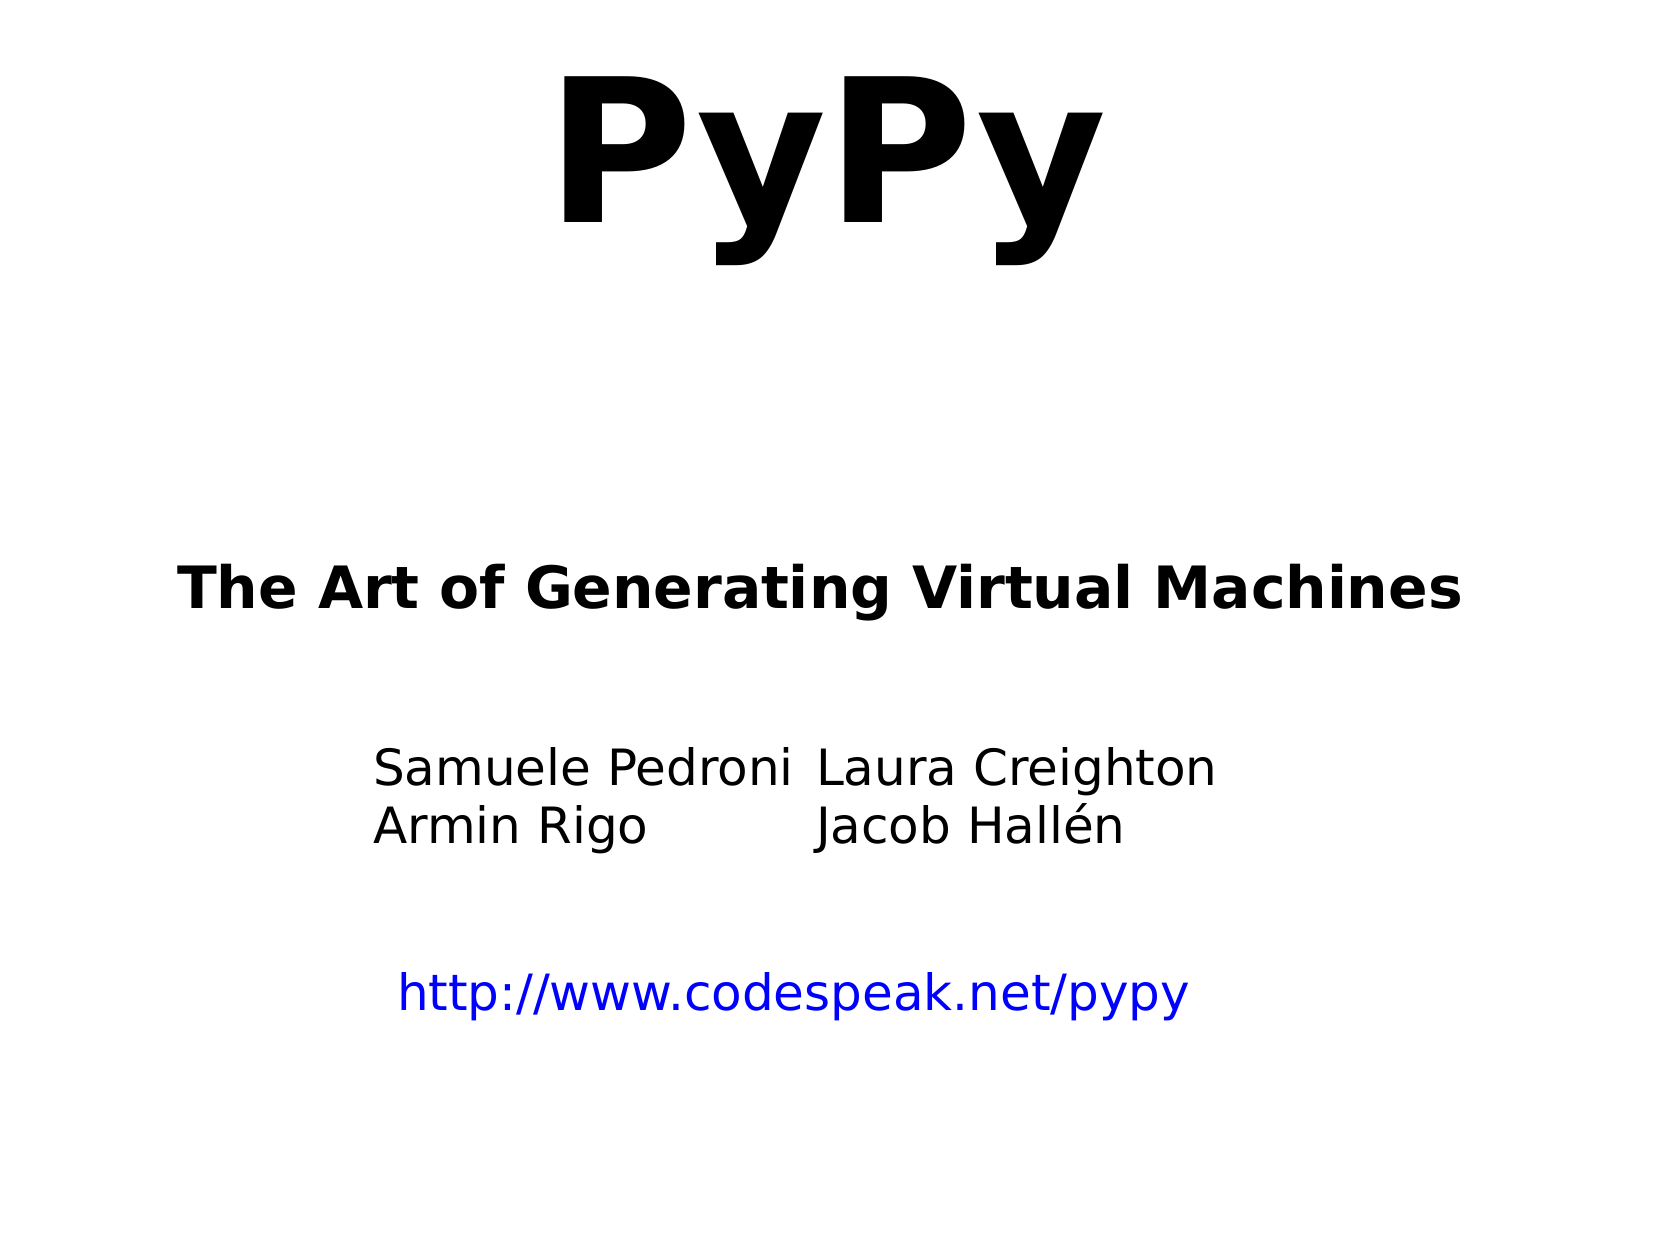

# PyPy
The Art of Generating Virtual Machines
Samuele Pedroni	Laura Creighton
Armin Rigo			Jacob Hallén
http://www.codespeak.net/pypy